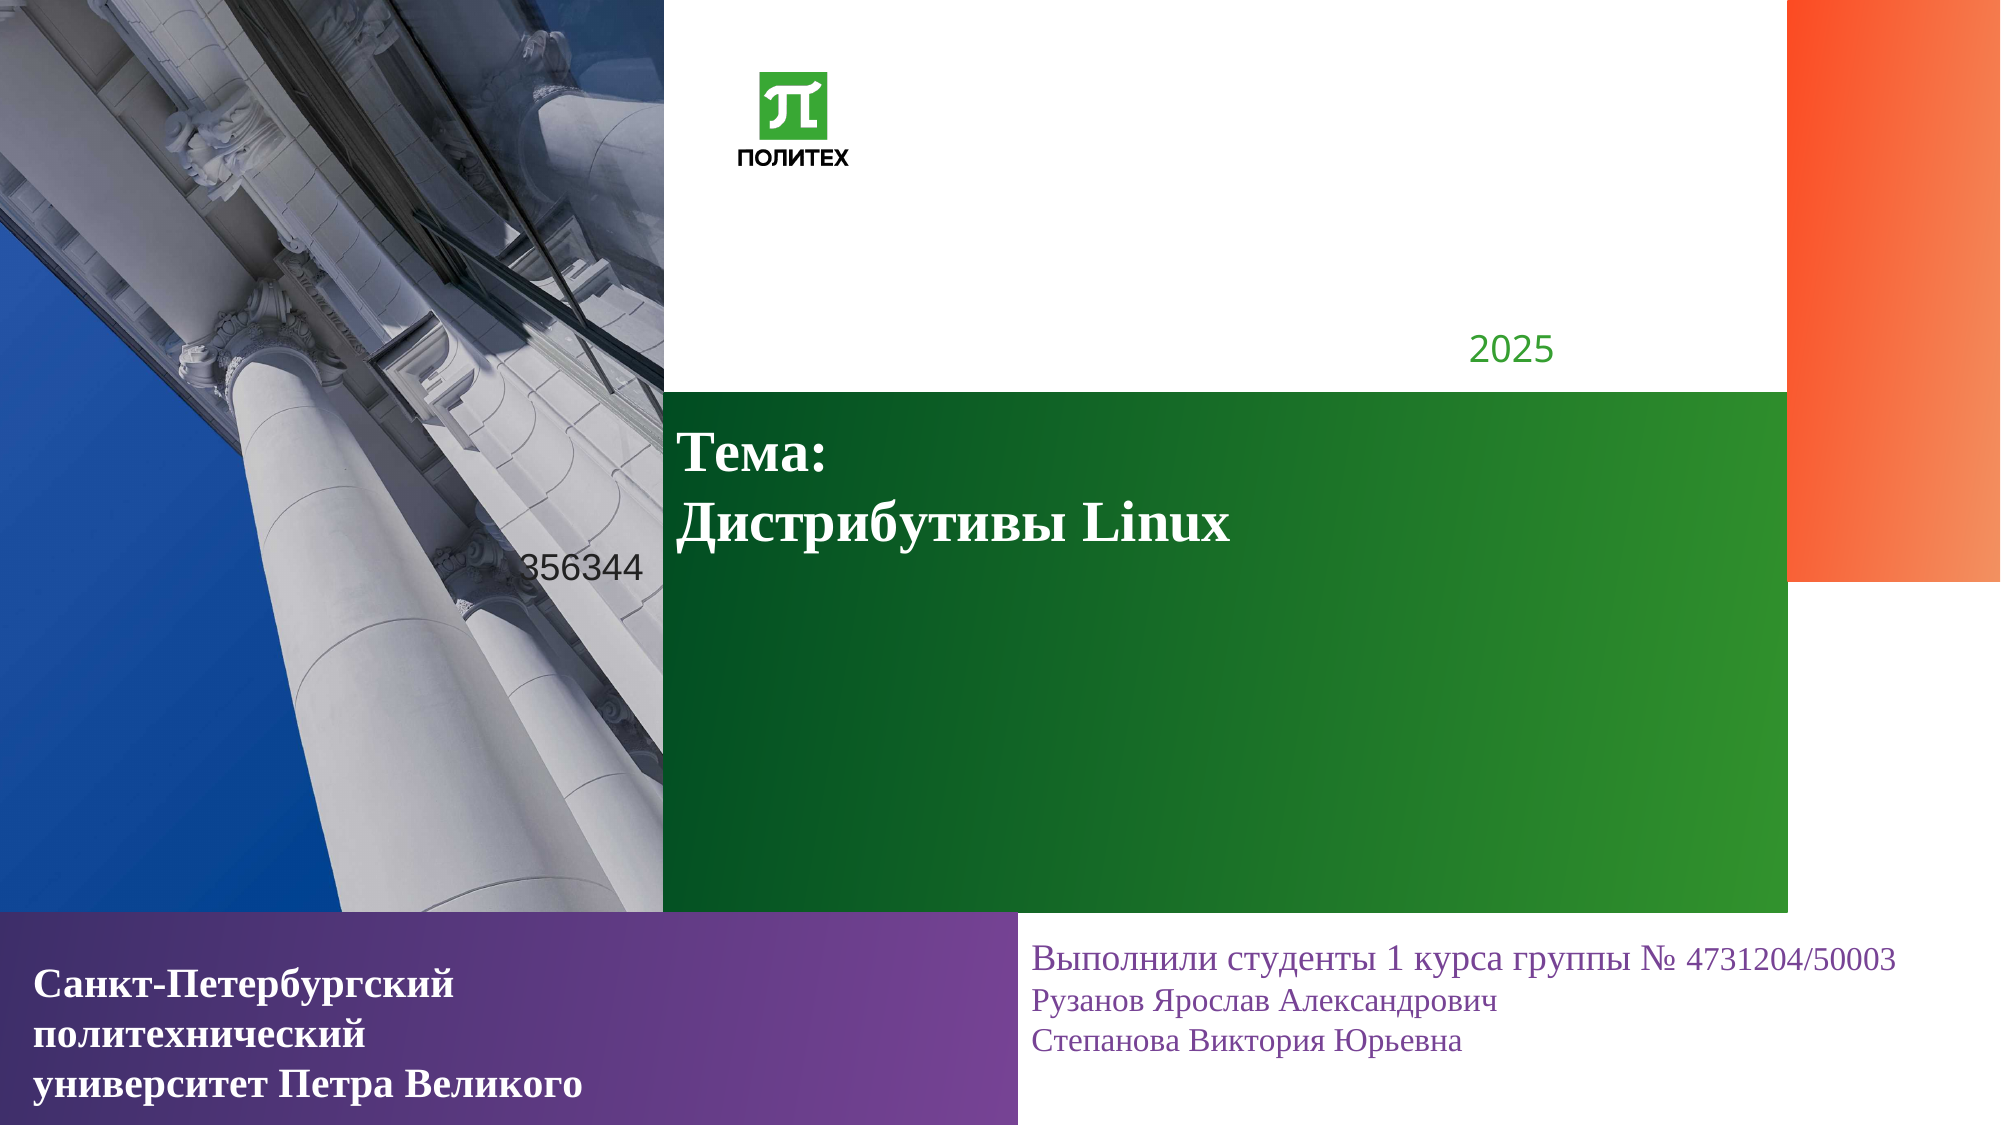

2025
Тема:
Дистрибутивы Linux
356344
Выполнили студенты 1 курса группы № 4731204/50003
Рузанов Ярослав Александрович
Степанова Виктория Юрьевна
Санкт-Петербургский политехнический университет Петра Великого
УПРАВЛЕНИЕ ПО СВЯЗЯМ
С ОБЩЕСТВЕННОСТЬЮ СПБПУ